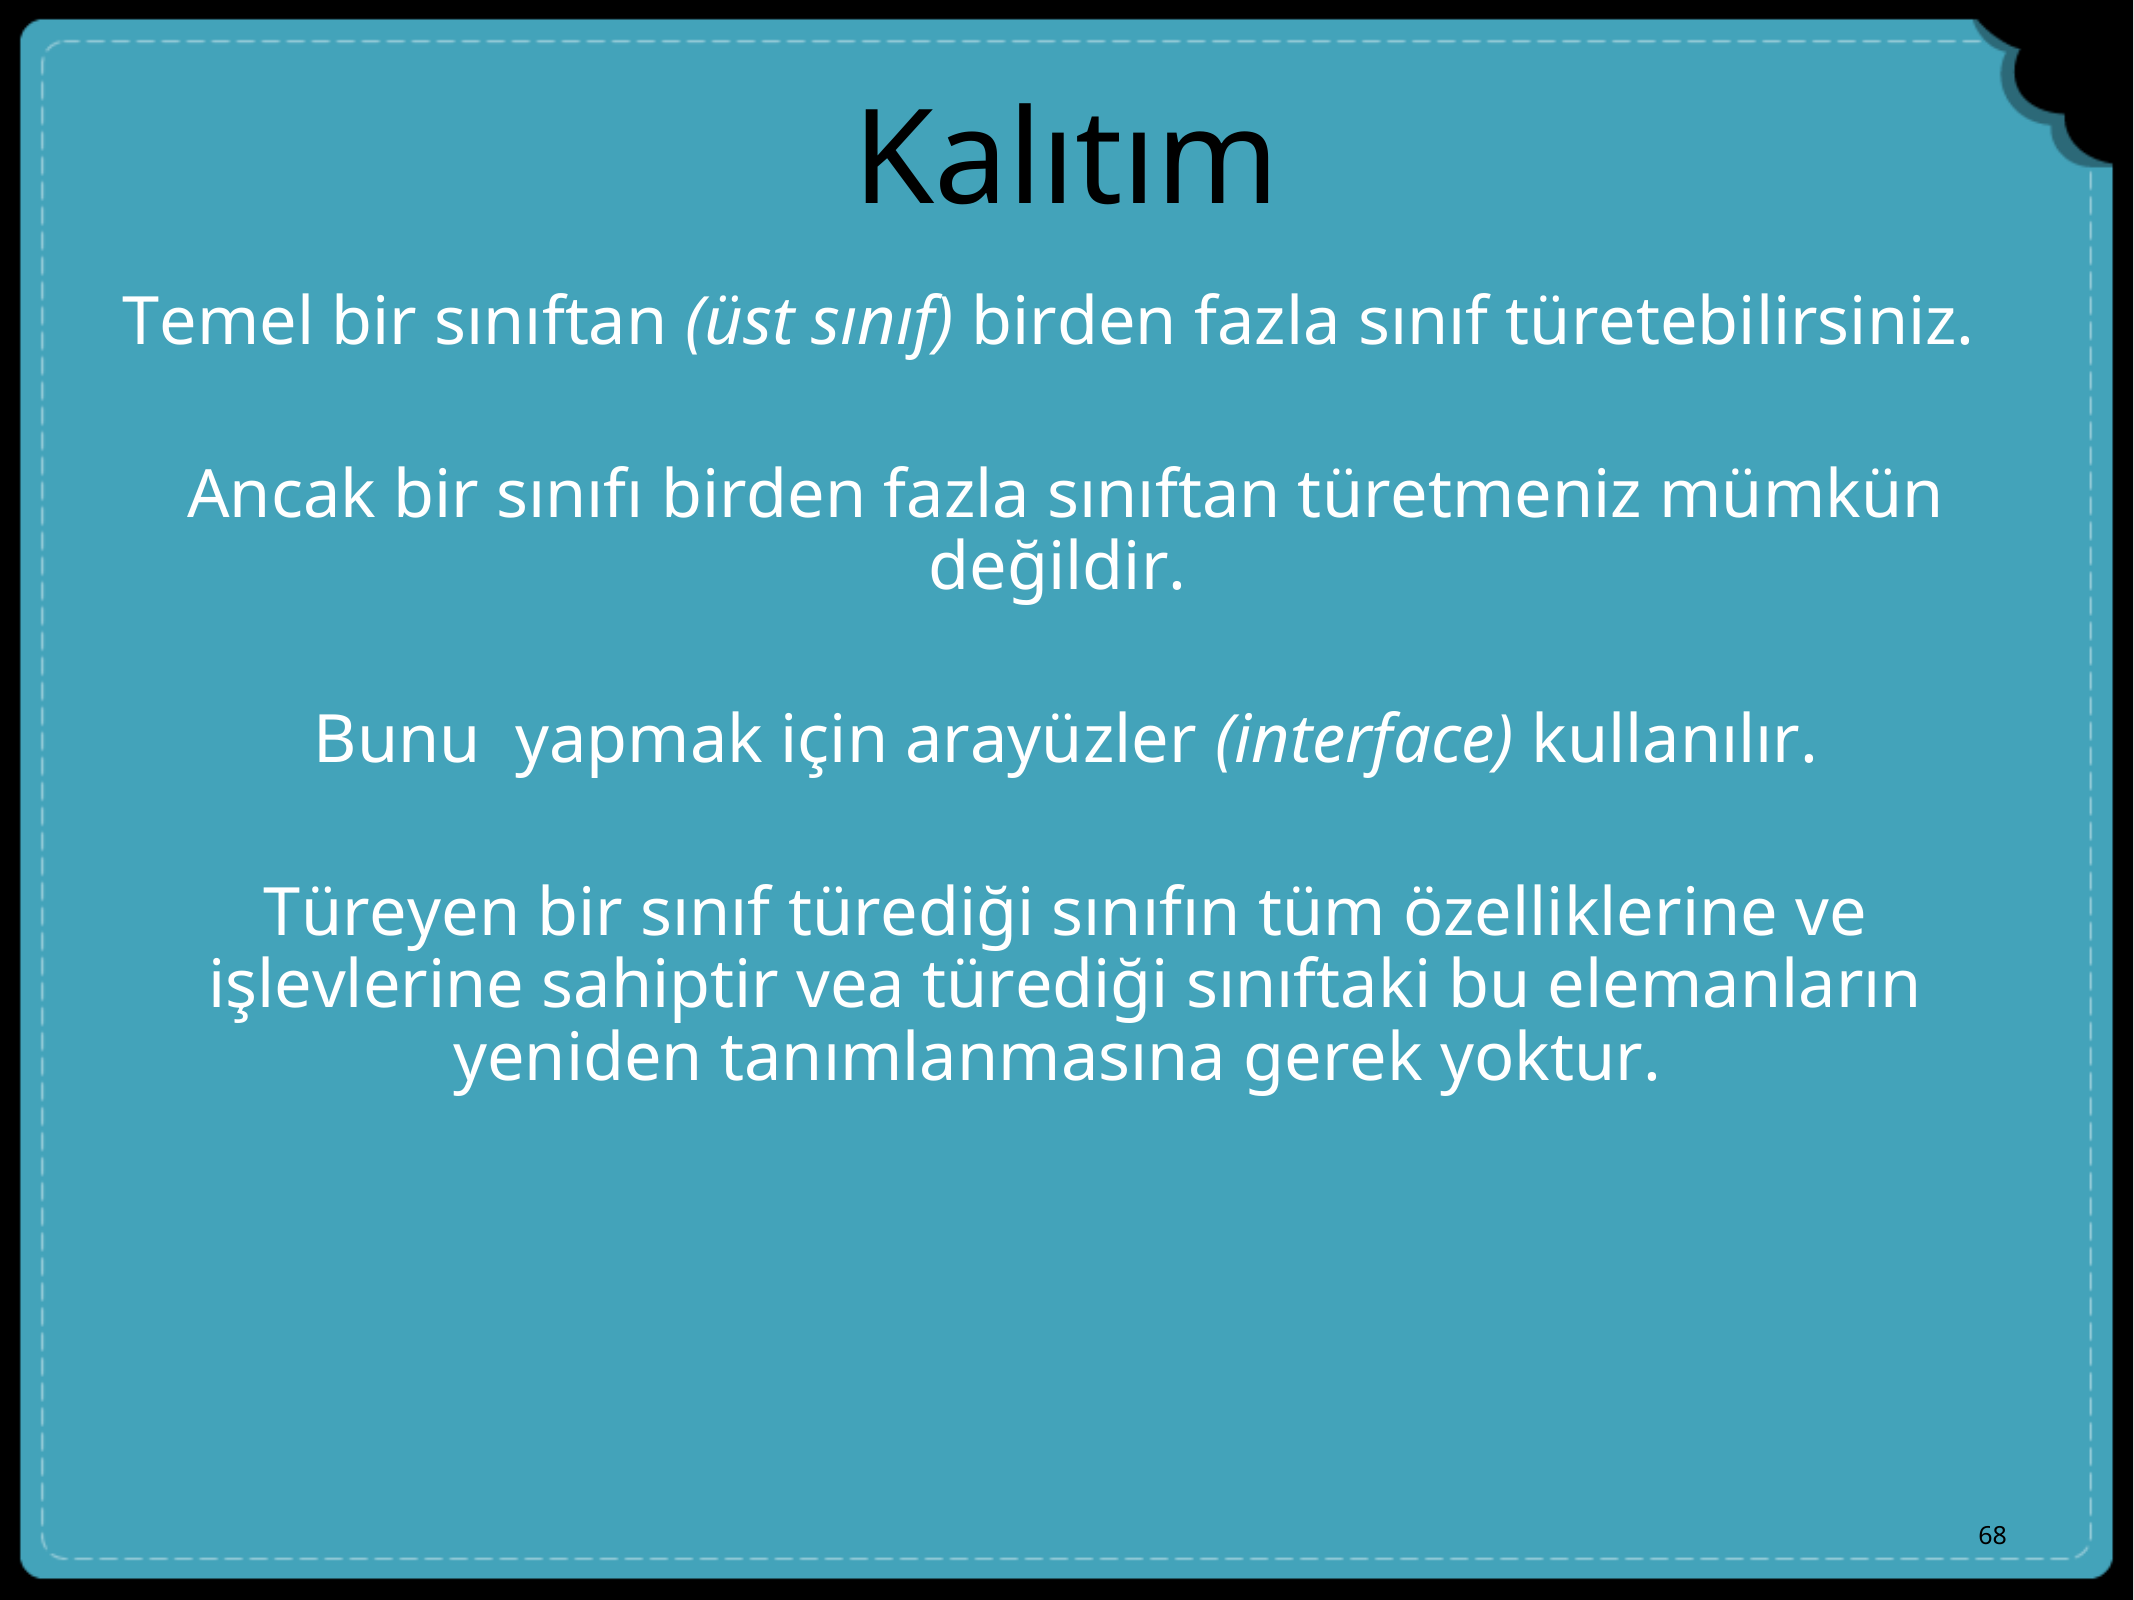

# Kalıtım
Temel bir sınıftan (üst sınıf) birden fazla sınıf türetebilirsiniz.
Ancak bir sınıfı birden fazla sınıftan türetmeniz mümkün değildir.
Bunu  yapmak için arayüzler (interface) kullanılır.
Türeyen bir sınıf türediği sınıfın tüm özelliklerine ve işlevlerine sahiptir vea türediği sınıftaki bu elemanların yeniden tanımlanmasına gerek yoktur.
68